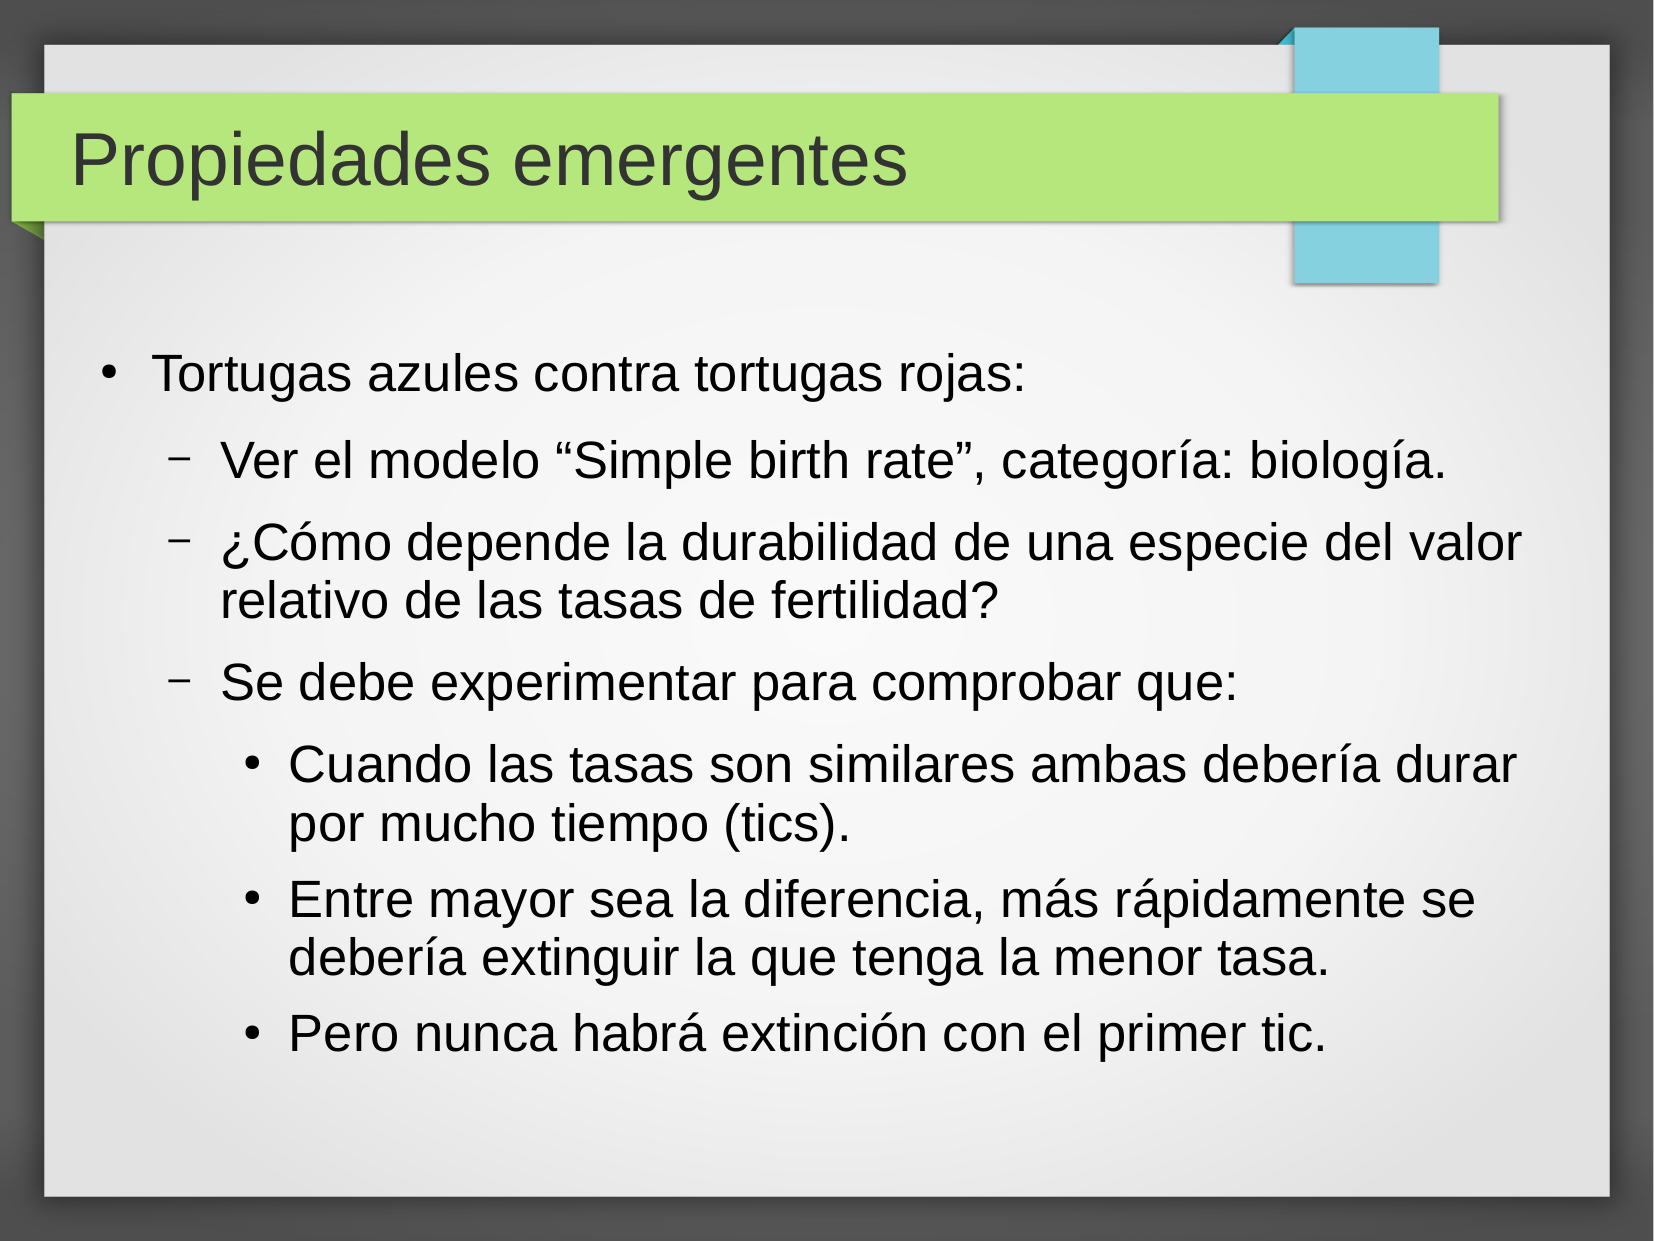

# Propiedades emergentes
Tortugas azules contra tortugas rojas:
Ver el modelo “Simple birth rate”, categoría: biología.
¿Cómo depende la durabilidad de una especie del valor relativo de las tasas de fertilidad?
Se debe experimentar para comprobar que:
Cuando las tasas son similares ambas debería durar por mucho tiempo (tics).
Entre mayor sea la diferencia, más rápidamente se debería extinguir la que tenga la menor tasa.
Pero nunca habrá extinción con el primer tic.